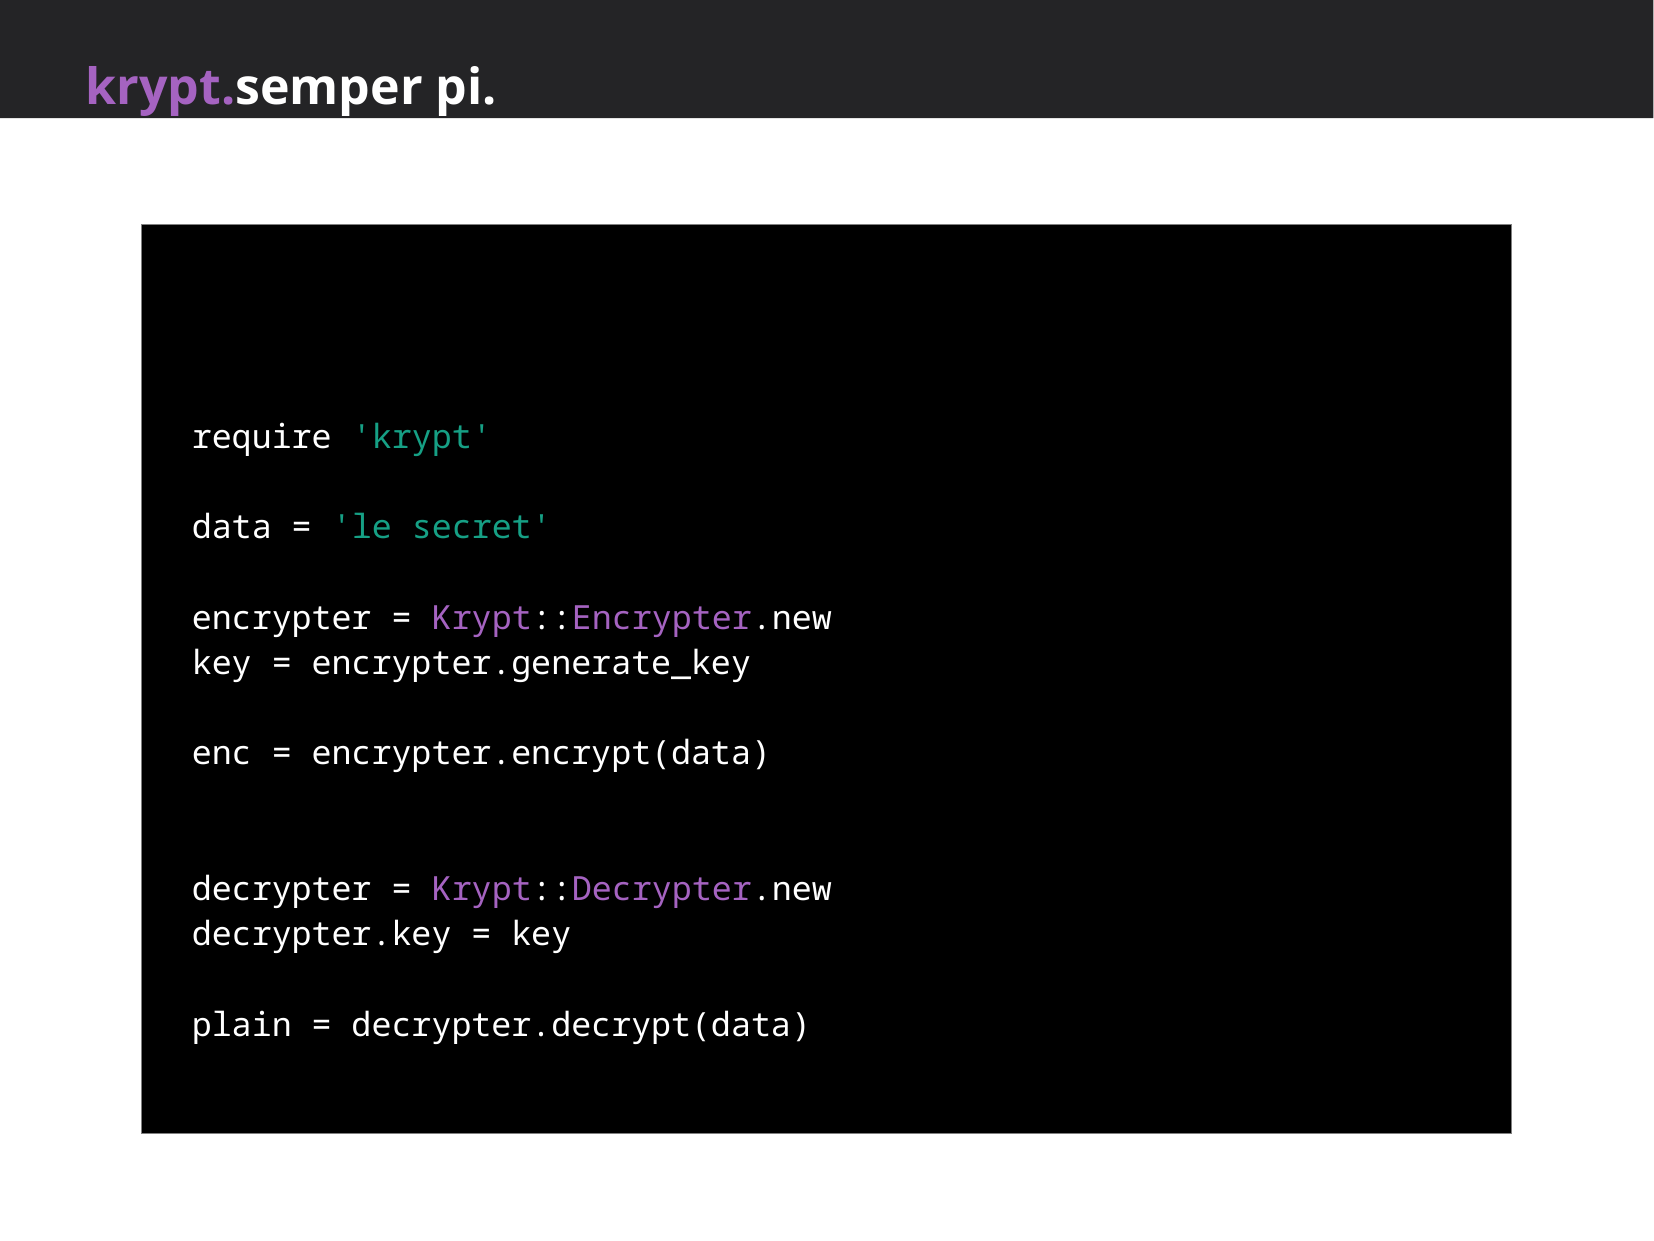

krypt.semper pi.
krypt first of all is a framework
require 'krypt'
data = 'le secret'
encrypter = Krypt::Encrypter.new
key = encrypter.generate_key
enc = encrypter.encrypt(data)
decrypter = Krypt::Decrypter.new
decrypter.key = key
plain = decrypter.decrypt(data)